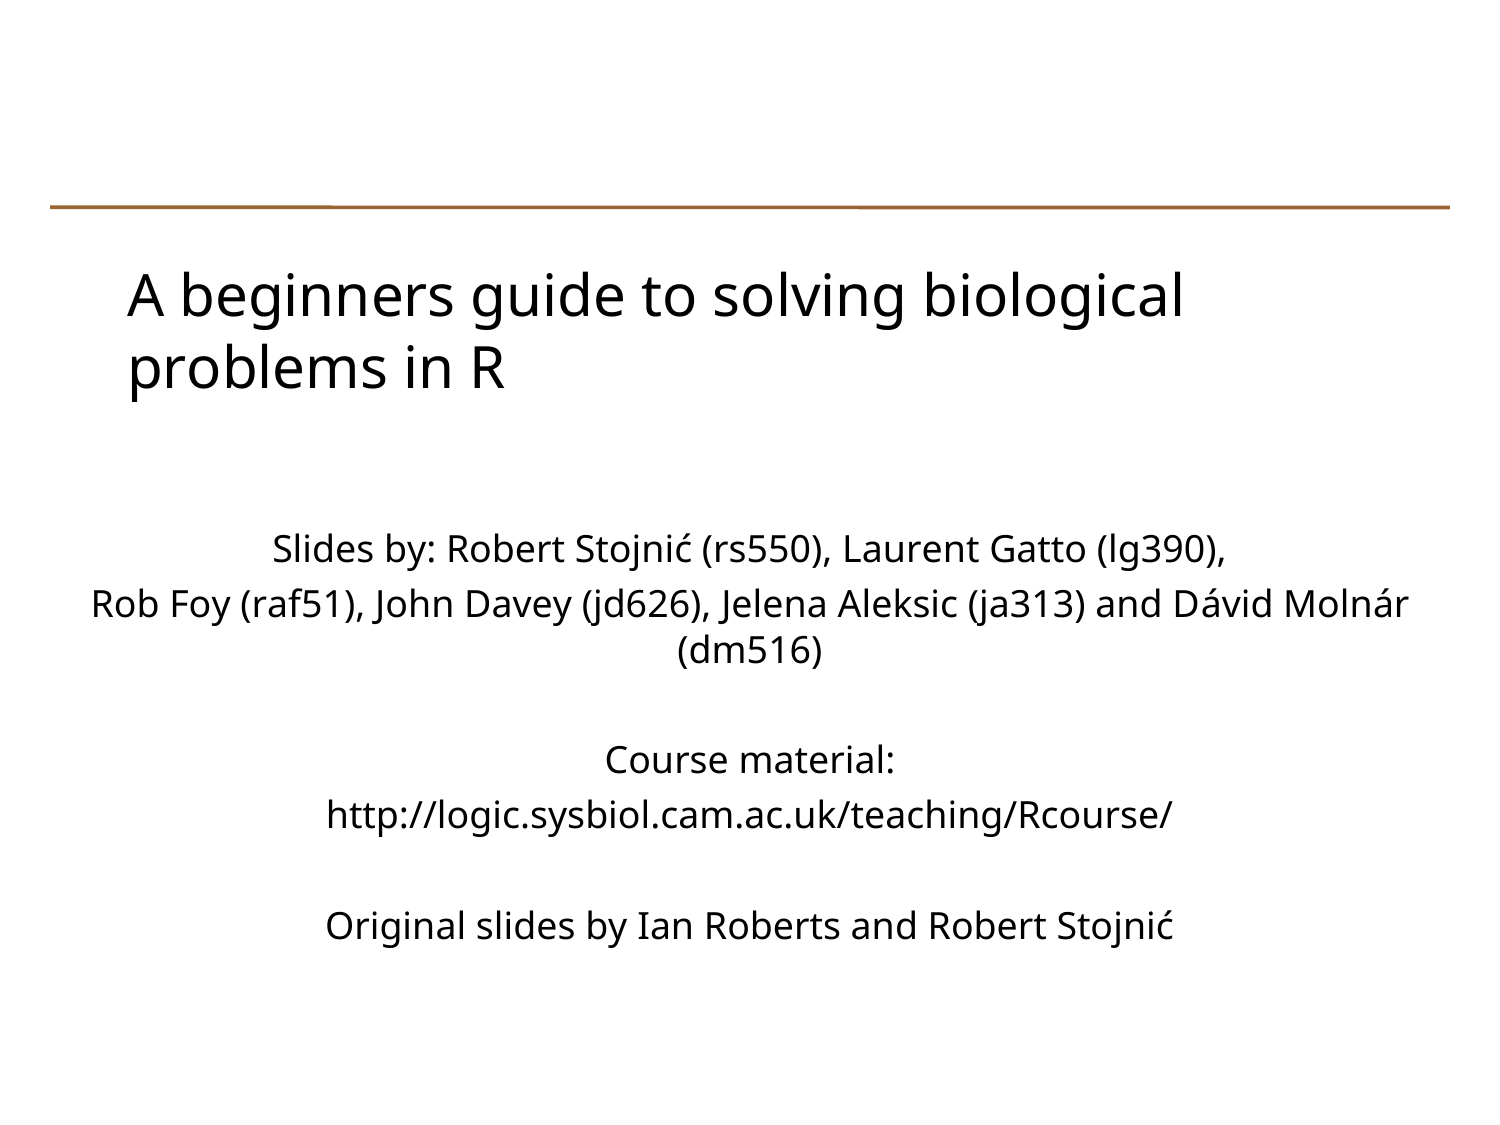

A beginners guide to solving biological problems in R
Slides by: Robert Stojnić (rs550), Laurent Gatto (lg390),
Rob Foy (raf51), John Davey (jd626), Jelena Aleksic (ja313) and Dávid Molnár (dm516)
Course material:
http://logic.sysbiol.cam.ac.uk/teaching/Rcourse/
Original slides by Ian Roberts and Robert Stojnić